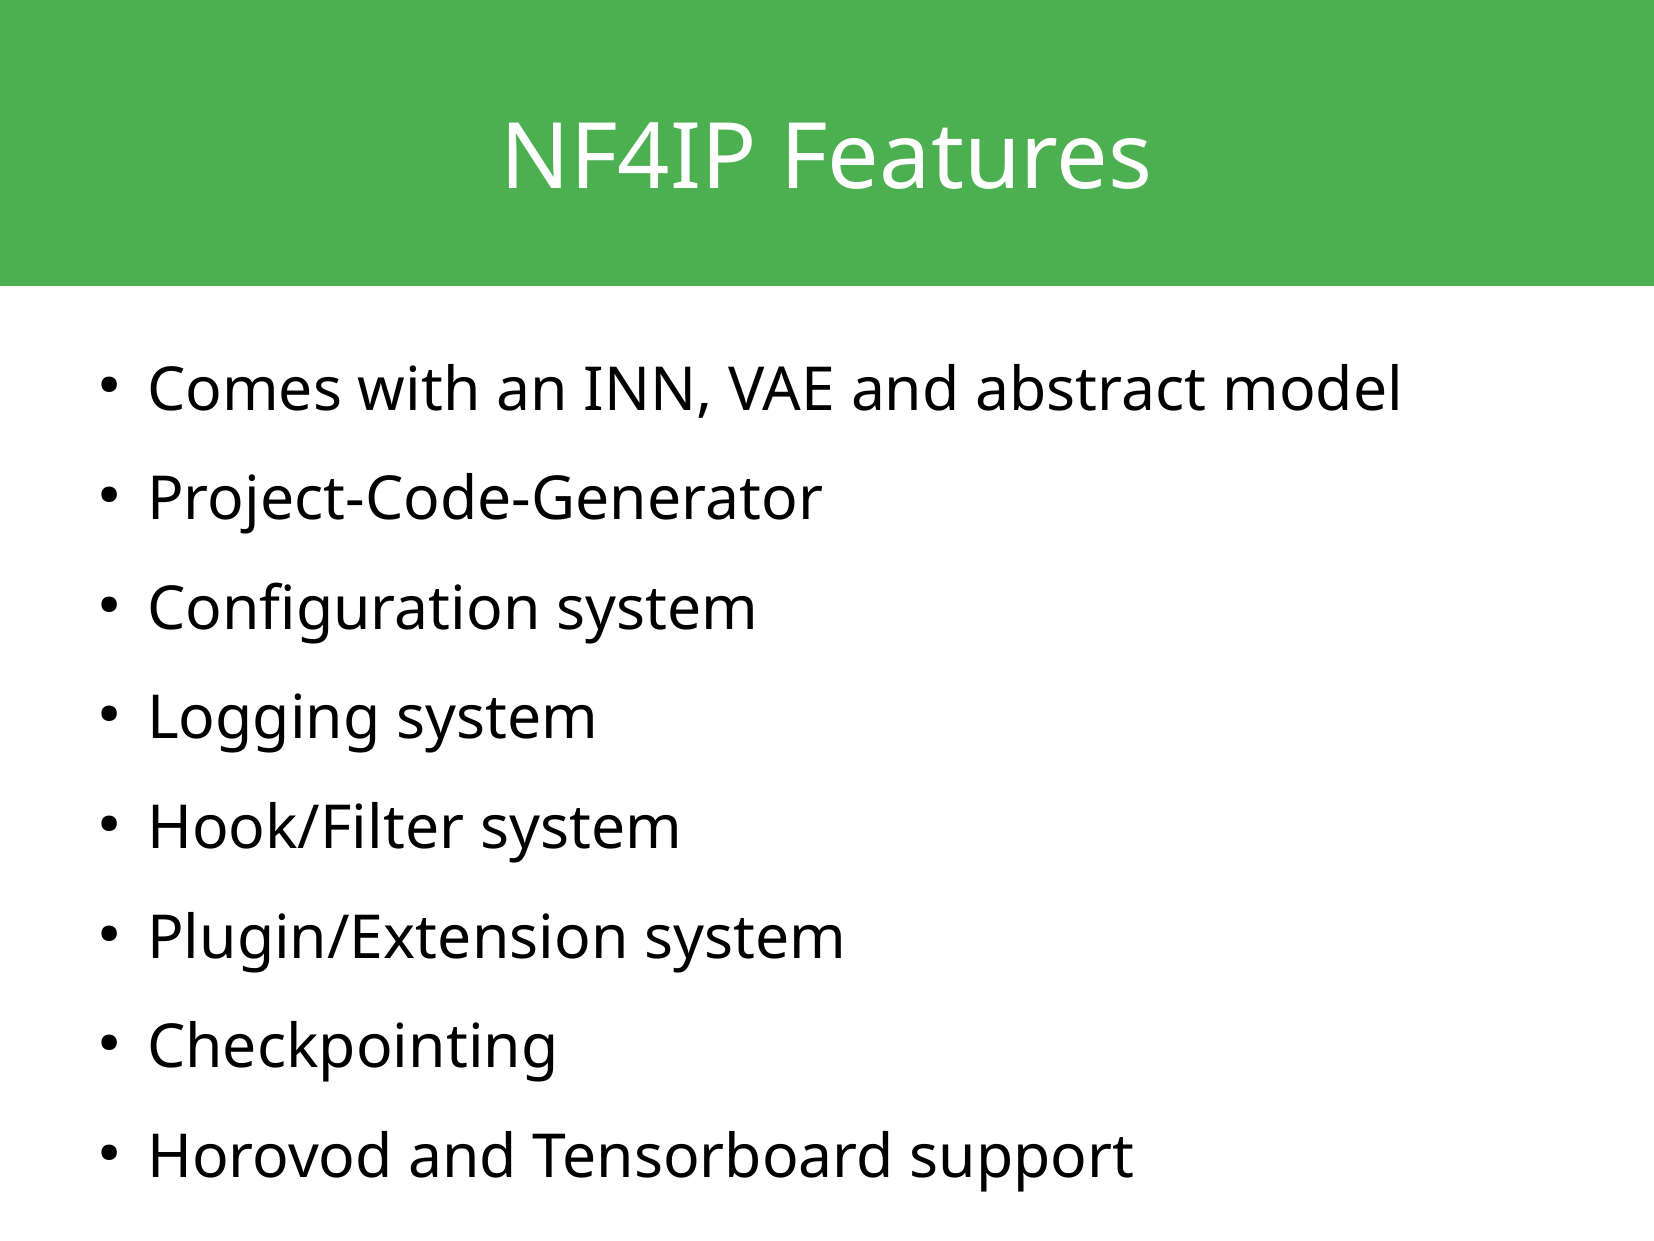

# NF4IP Features
Comes with an INN, VAE and abstract model
Project-Code-Generator
Configuration system
Logging system
Hook/Filter system
Plugin/Extension system
Checkpointing
Horovod and Tensorboard support